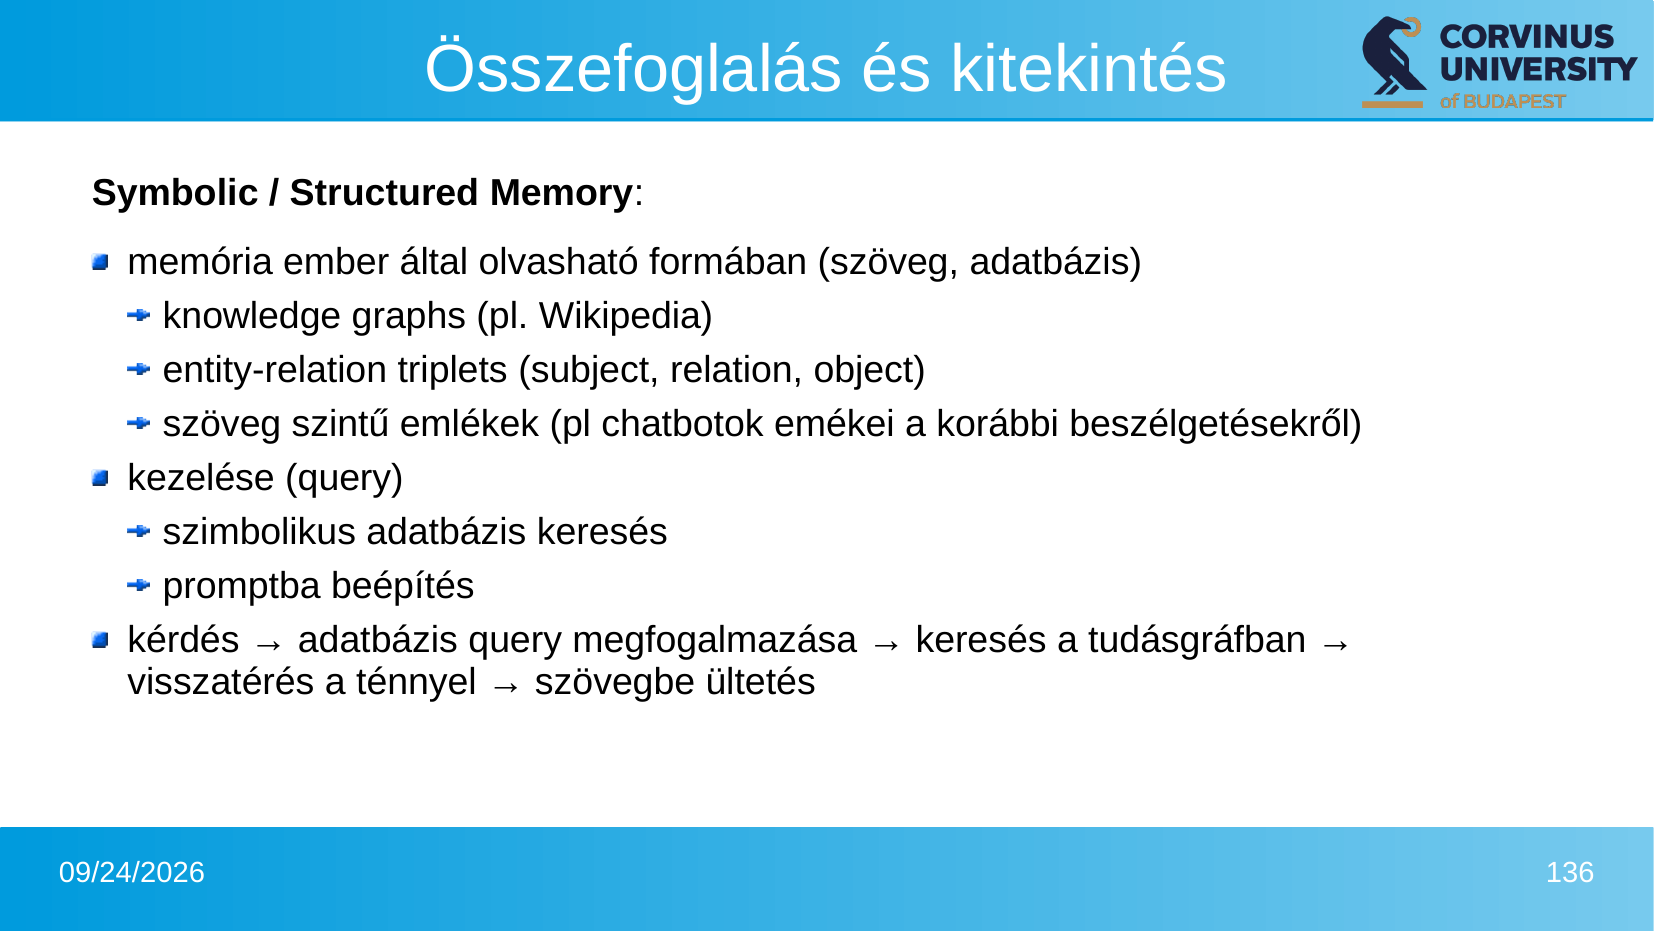

# Összefoglalás és kitekintés
Symbolic / Structured Memory:
memória ember által olvasható formában (szöveg, adatbázis)
knowledge graphs (pl. Wikipedia)
entity-relation triplets (subject, relation, object)
szöveg szintű emlékek (pl chatbotok emékei a korábbi beszélgetésekről)
kezelése (query)
szimbolikus adatbázis keresés
promptba beépítés
kérdés → adatbázis query megfogalmazása → keresés a tudásgráfban → visszatérés a ténnyel → szövegbe ültetés
136